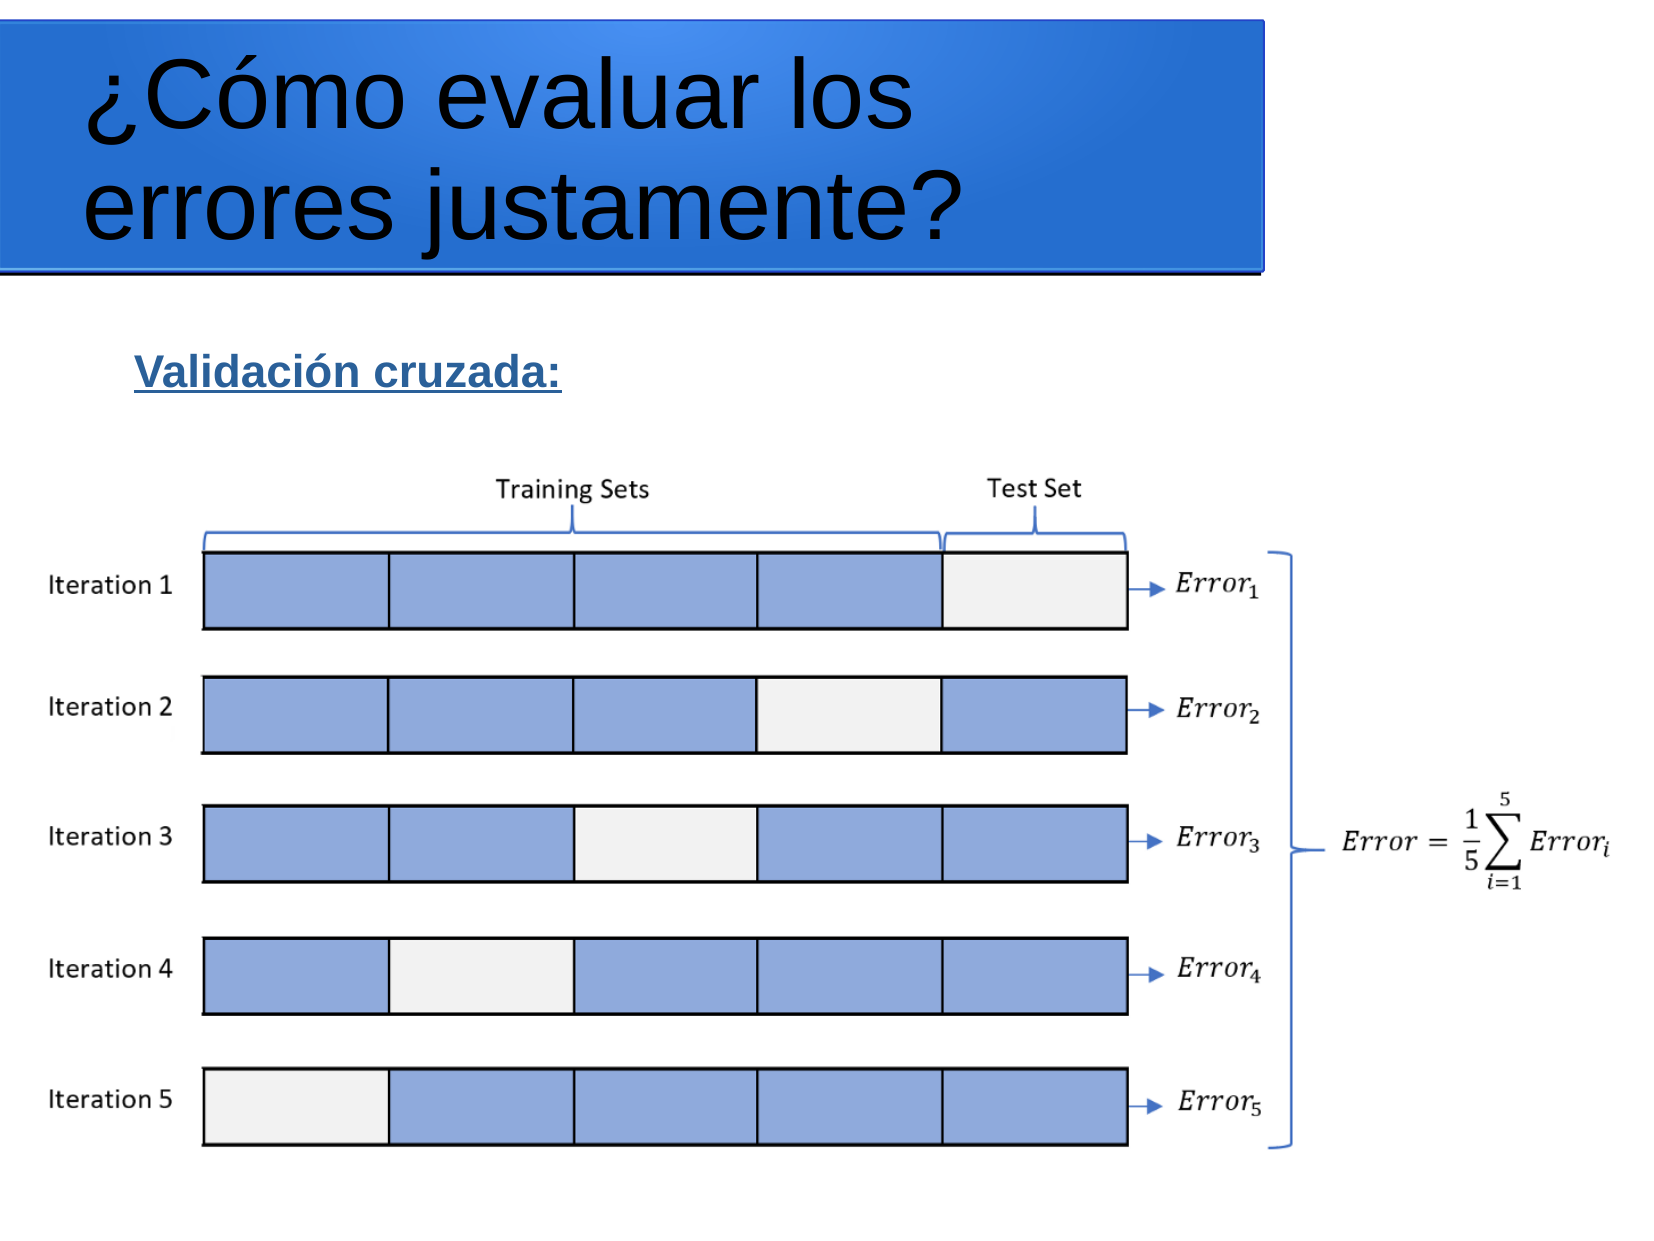

# ¿Cómo evaluar los errores justamente?
Validación cruzada: